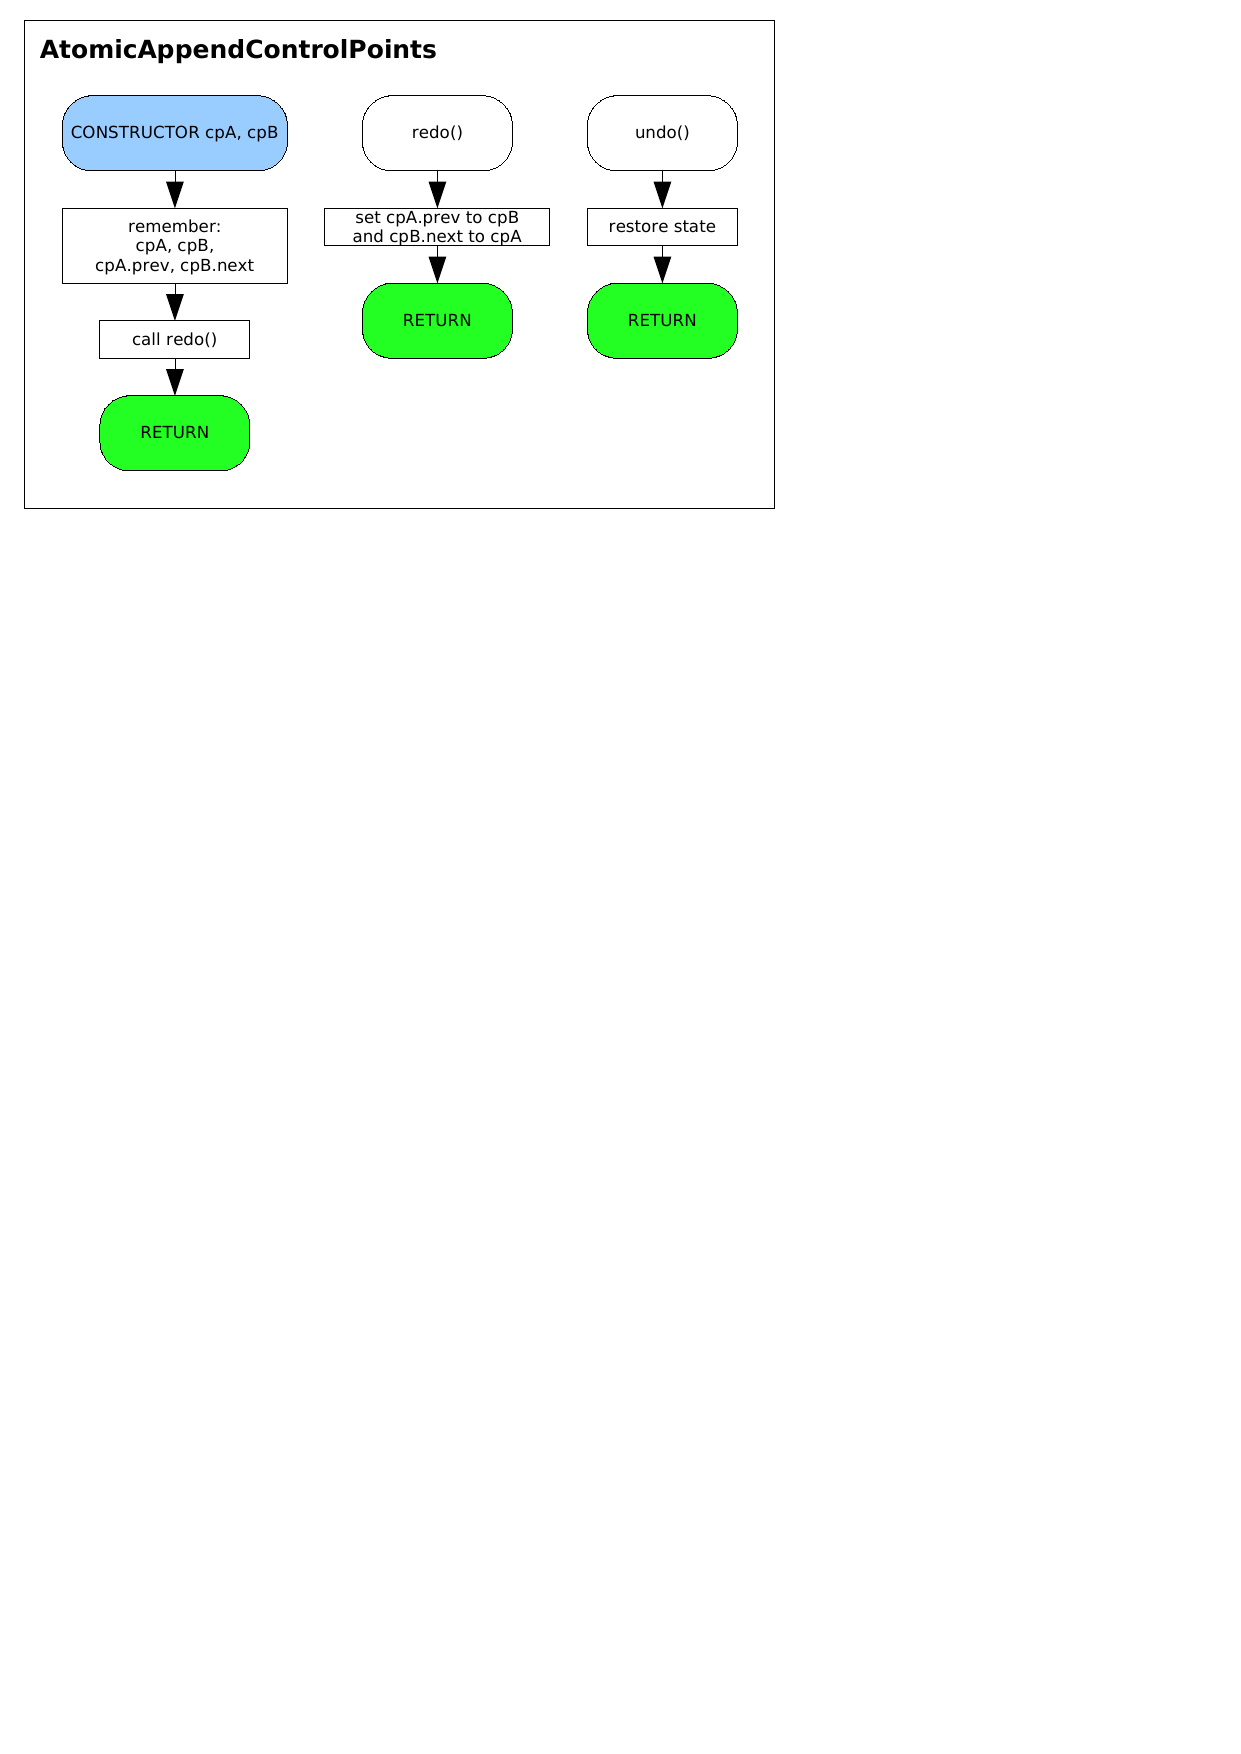

AtomicAppendControlPoints
CONSTRUCTOR cpA, cpB
redo()
undo()
remember:
cpA, cpB,
cpA.prev, cpB.next
set cpA.prev to cpB
and cpB.next to cpA
restore state
RETURN
RETURN
call redo()
RETURN